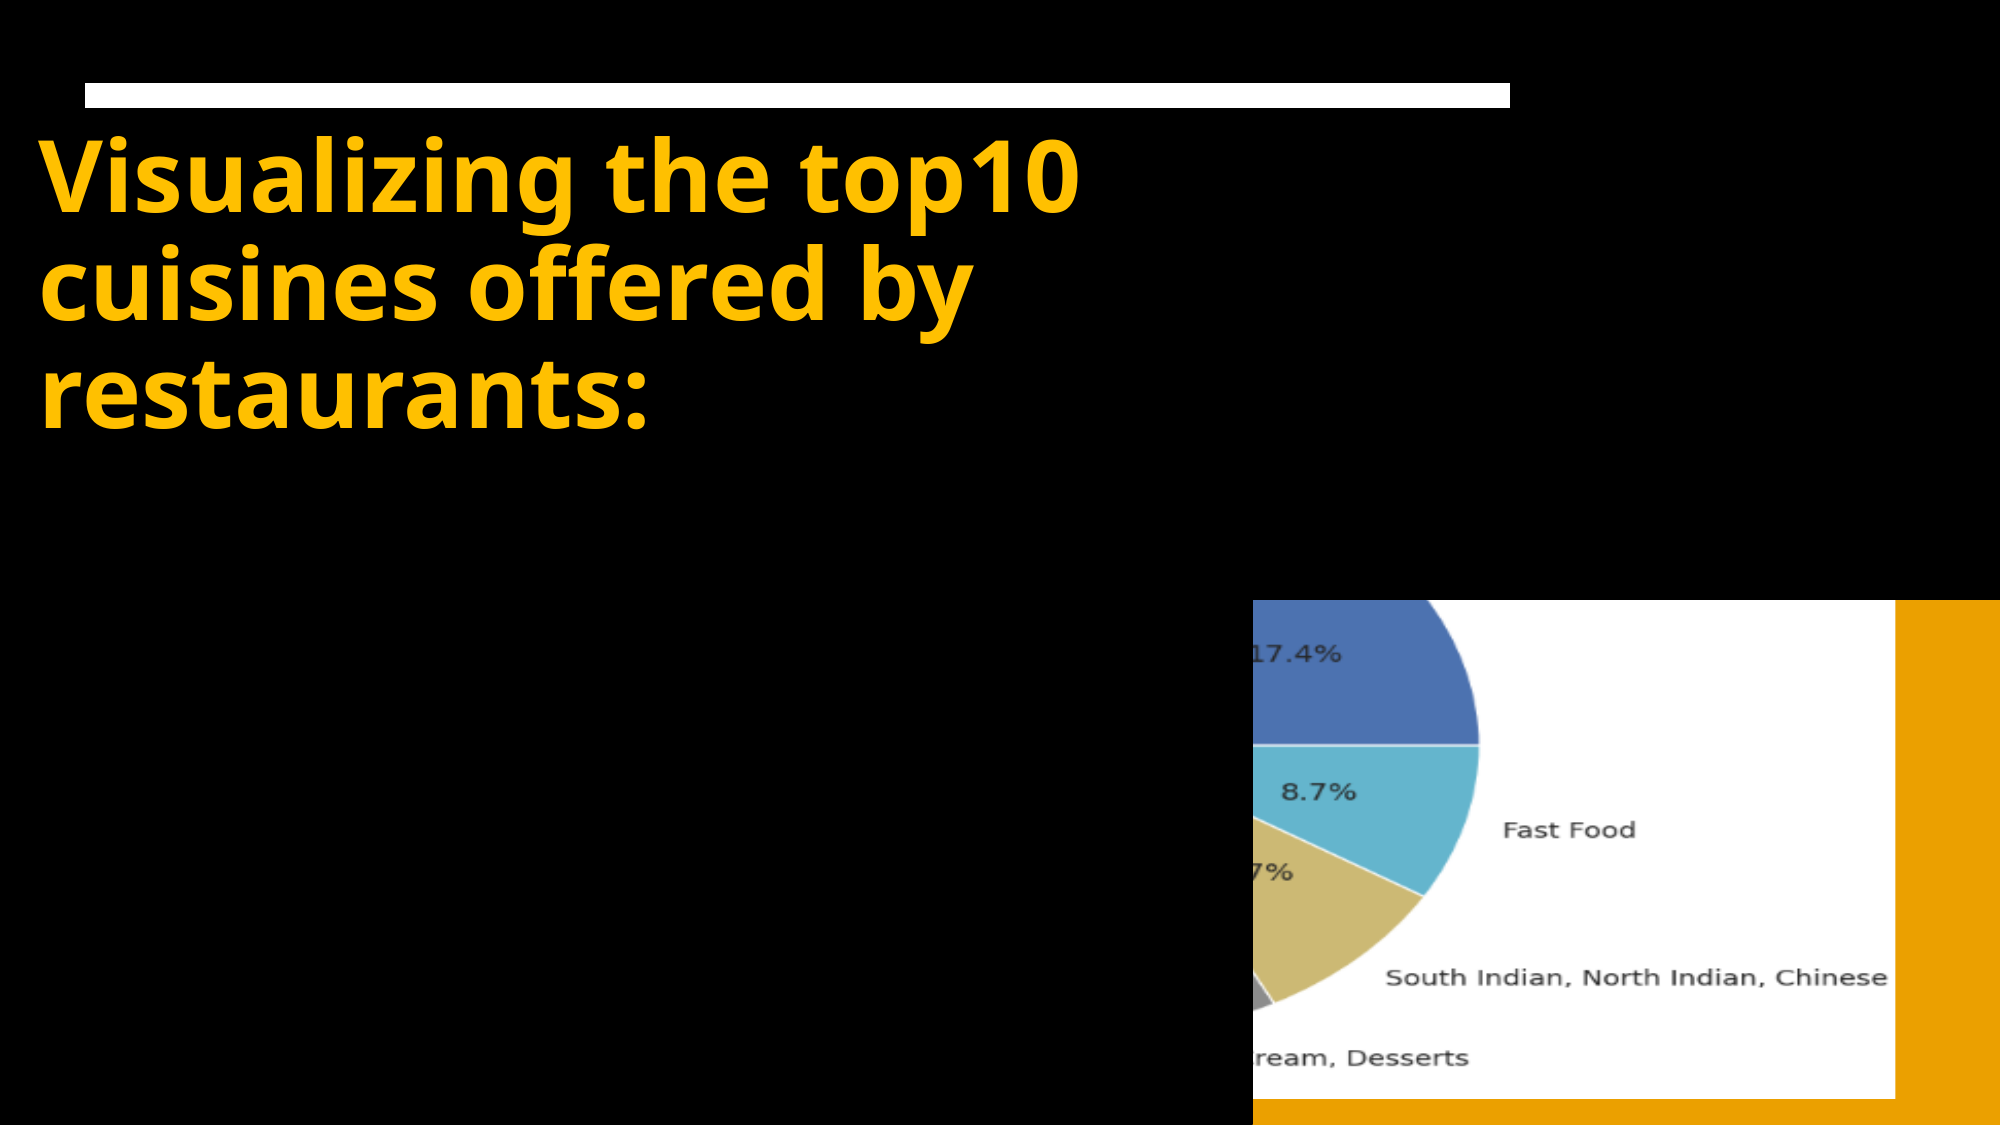

# Visualizing the top10 cuisines offered by restaurants: